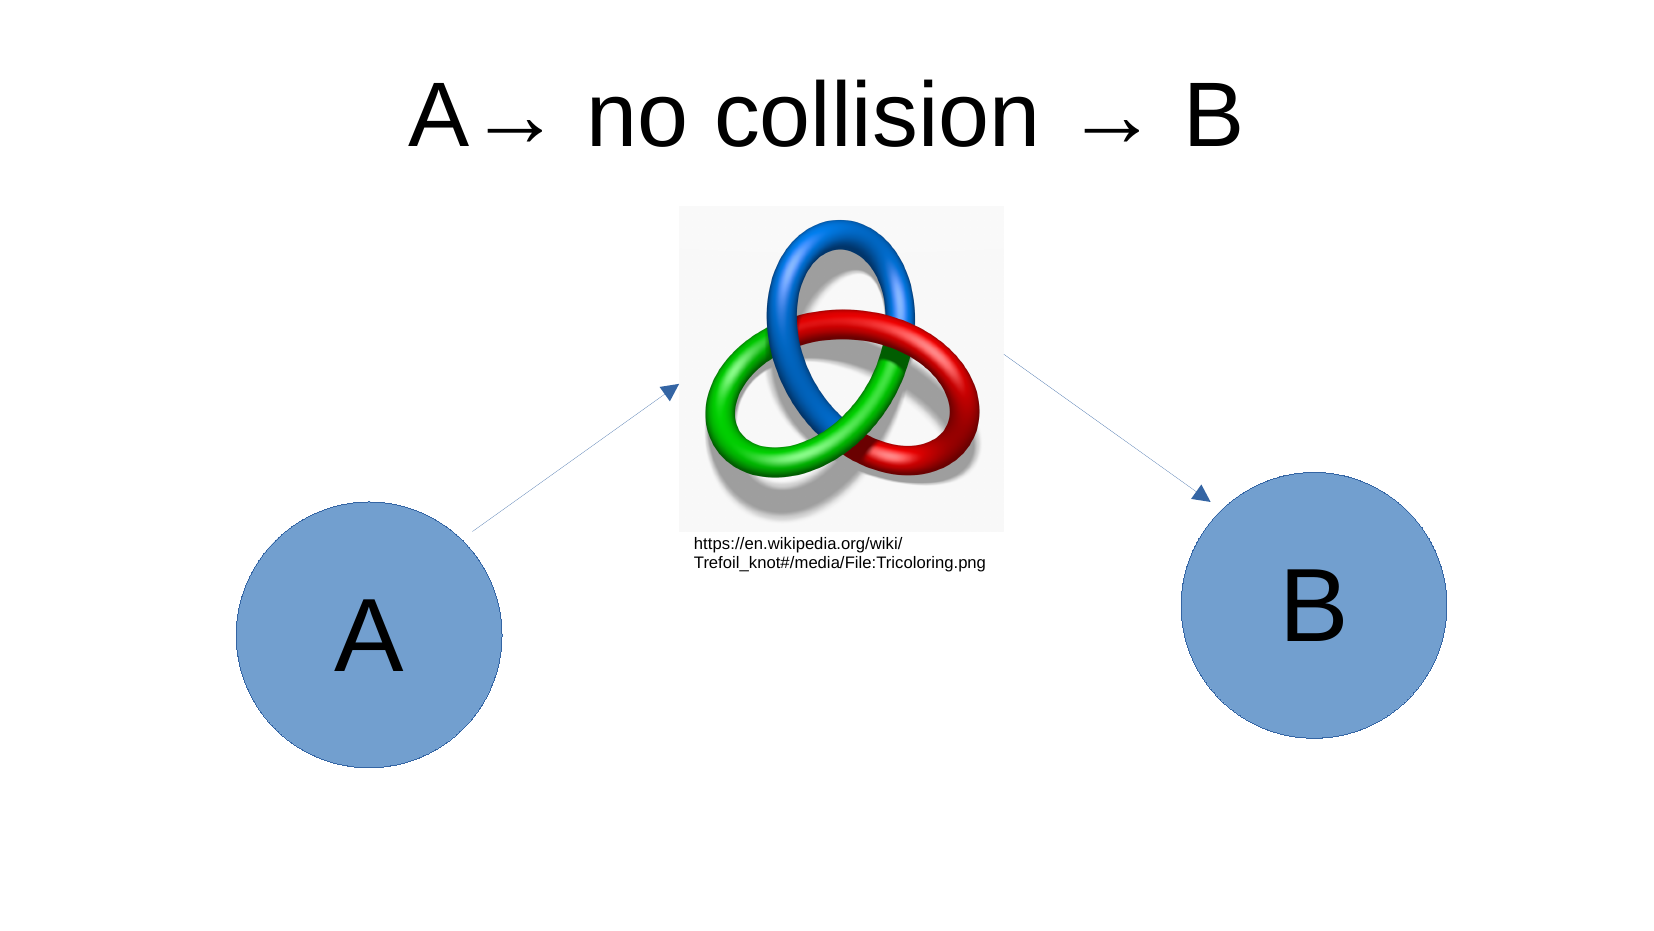

# A→ no collision → B
B
A
https://en.wikipedia.org/wiki/Trefoil_knot#/media/File:Tricoloring.png